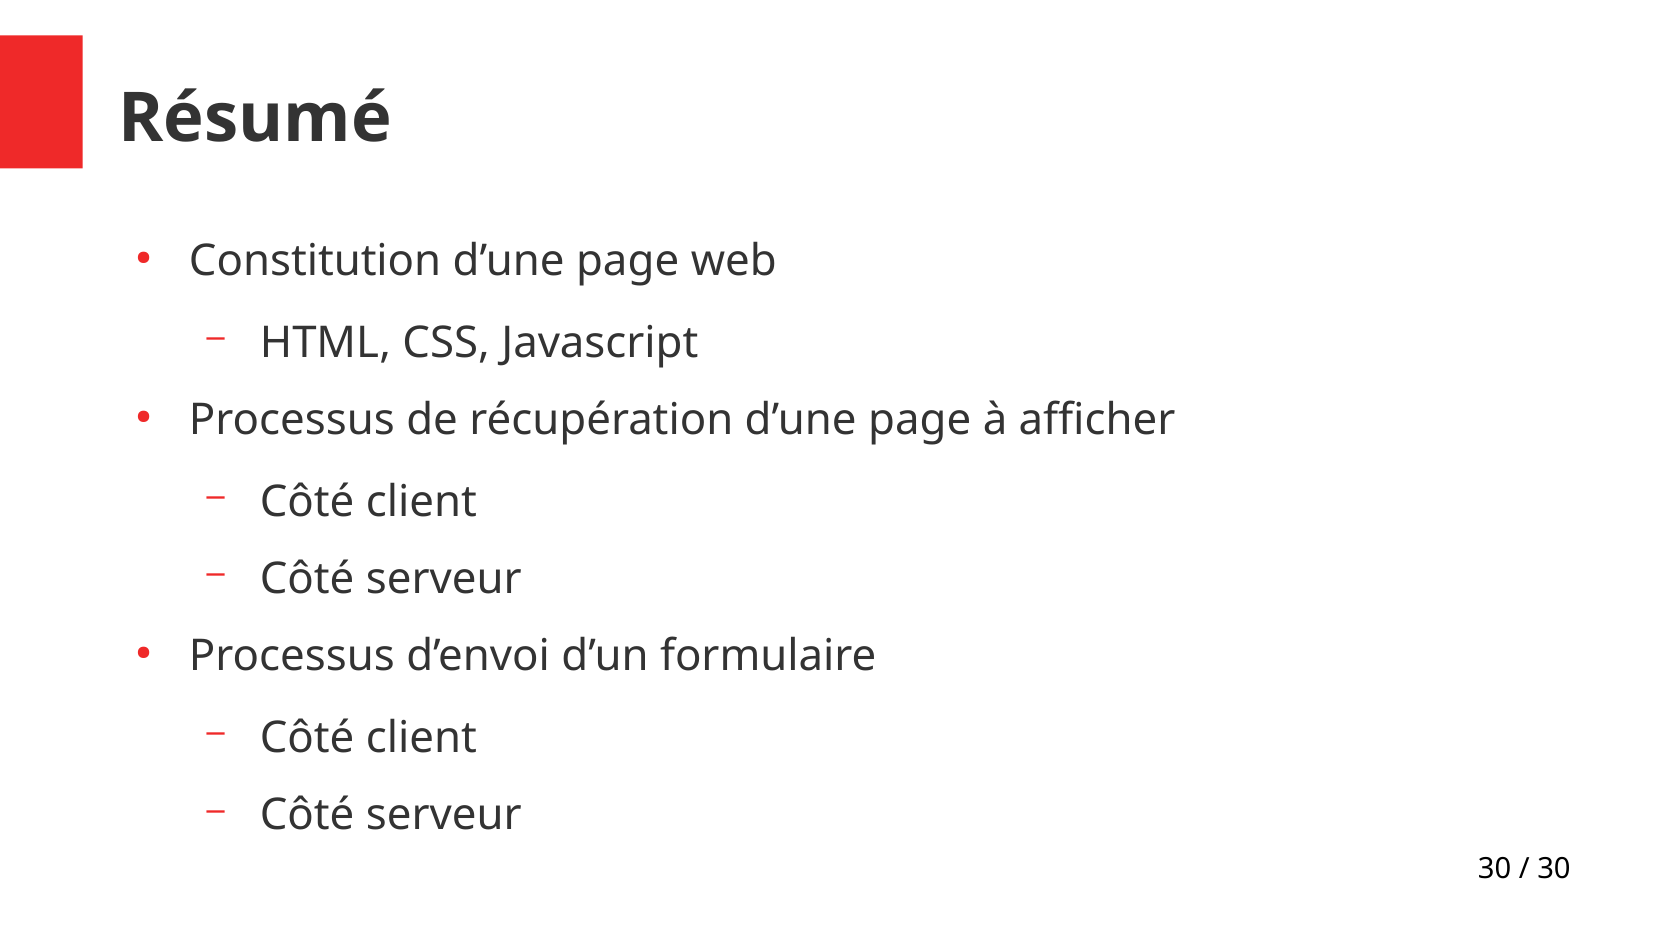

# Résumé
Constitution d’une page web
HTML, CSS, Javascript
Processus de récupération d’une page à afficher
Côté client
Côté serveur
Processus d’envoi d’un formulaire
Côté client
Côté serveur
30